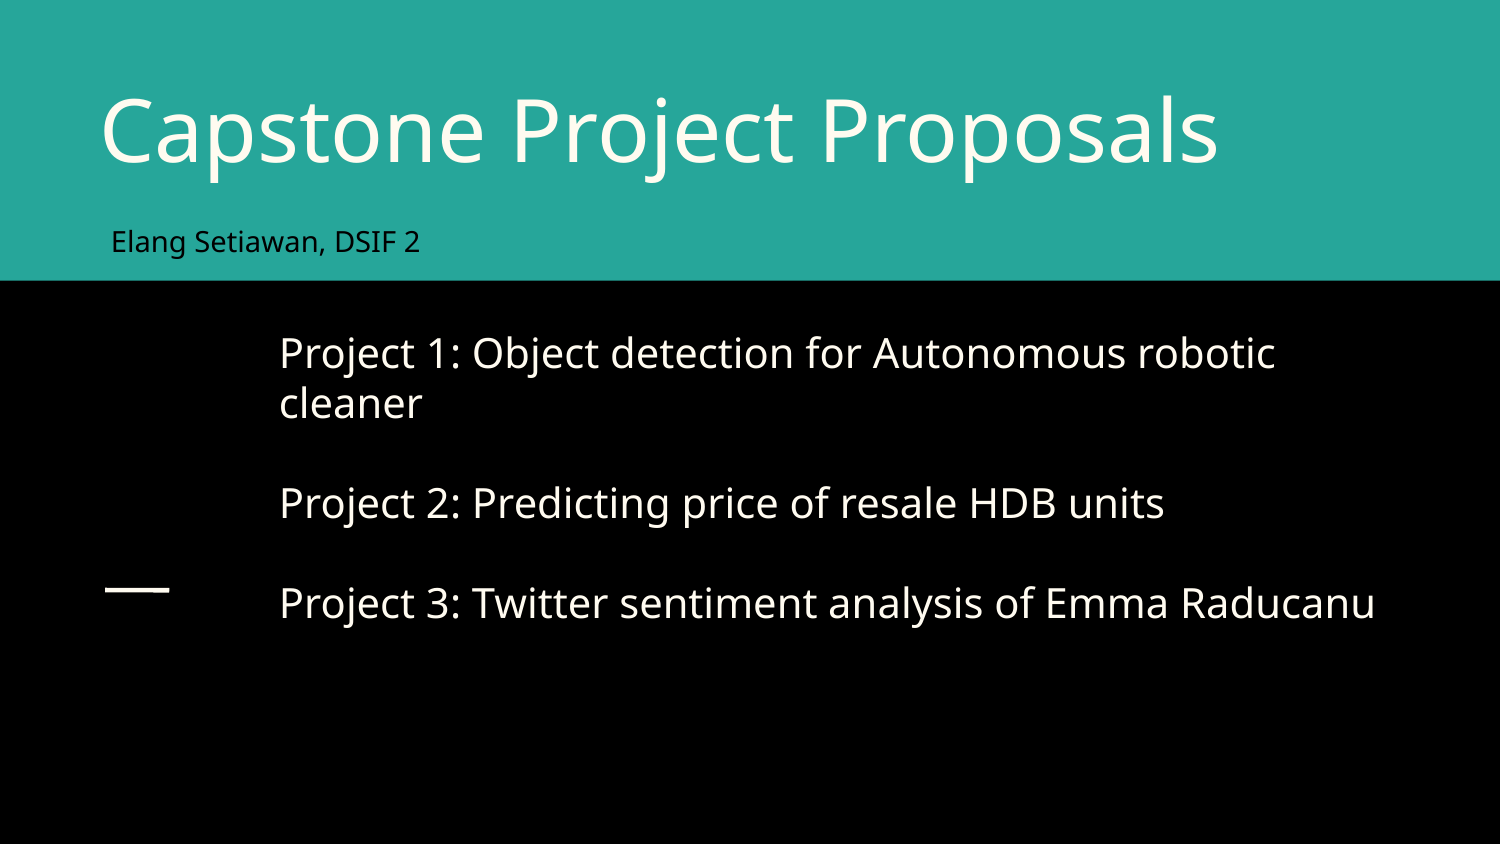

# Capstone Project Proposals
Elang Setiawan, DSIF 2
Project 1: Object detection for Autonomous robotic cleaner
Project 2: Predicting price of resale HDB units
Project 3: Twitter sentiment analysis of Emma Raducanu
1